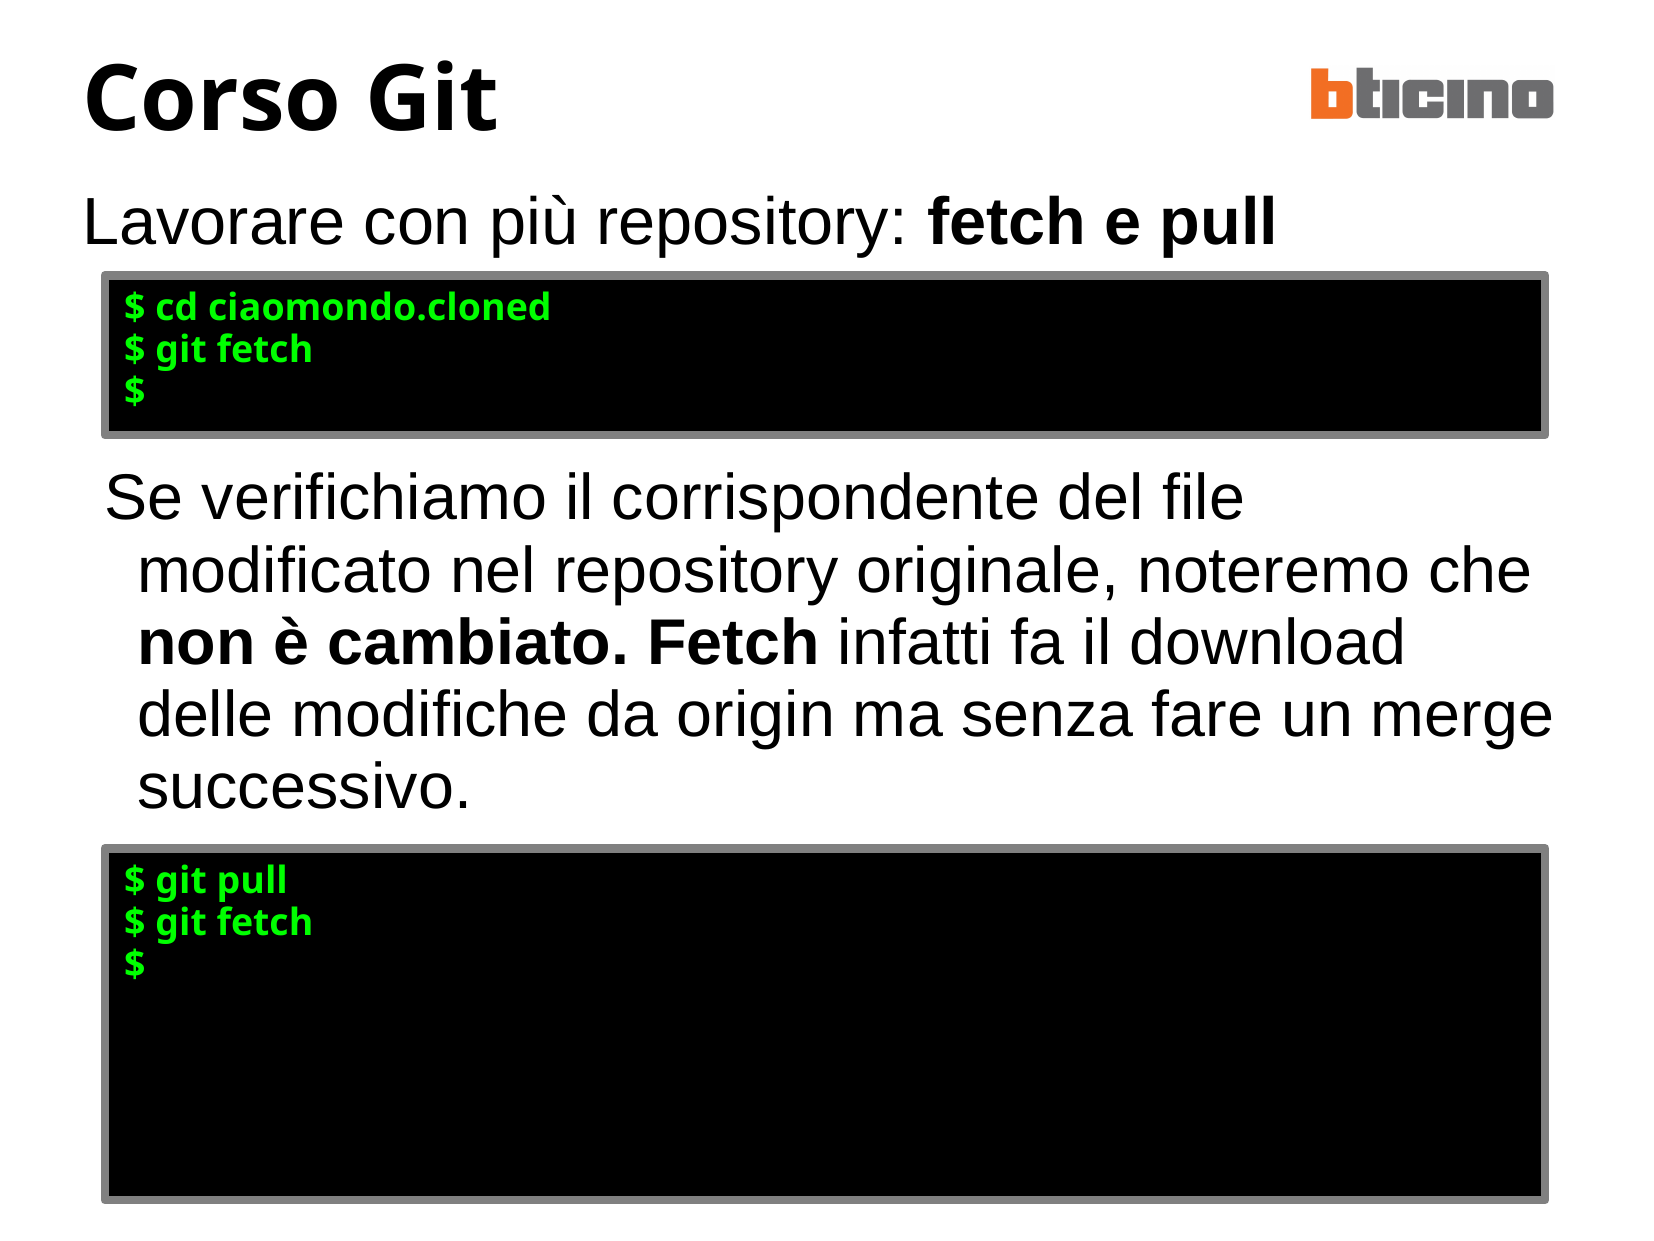

# Corso Git
Lavorare con più repository: fetch e pull
$ cd ciaomondo.cloned
$ git fetch
$
Se verifichiamo il corrispondente del file modificato nel repository originale, noteremo che non è cambiato. Fetch infatti fa il download delle modifiche da origin ma senza fare un merge successivo.
$ git pull
$ git fetch
$